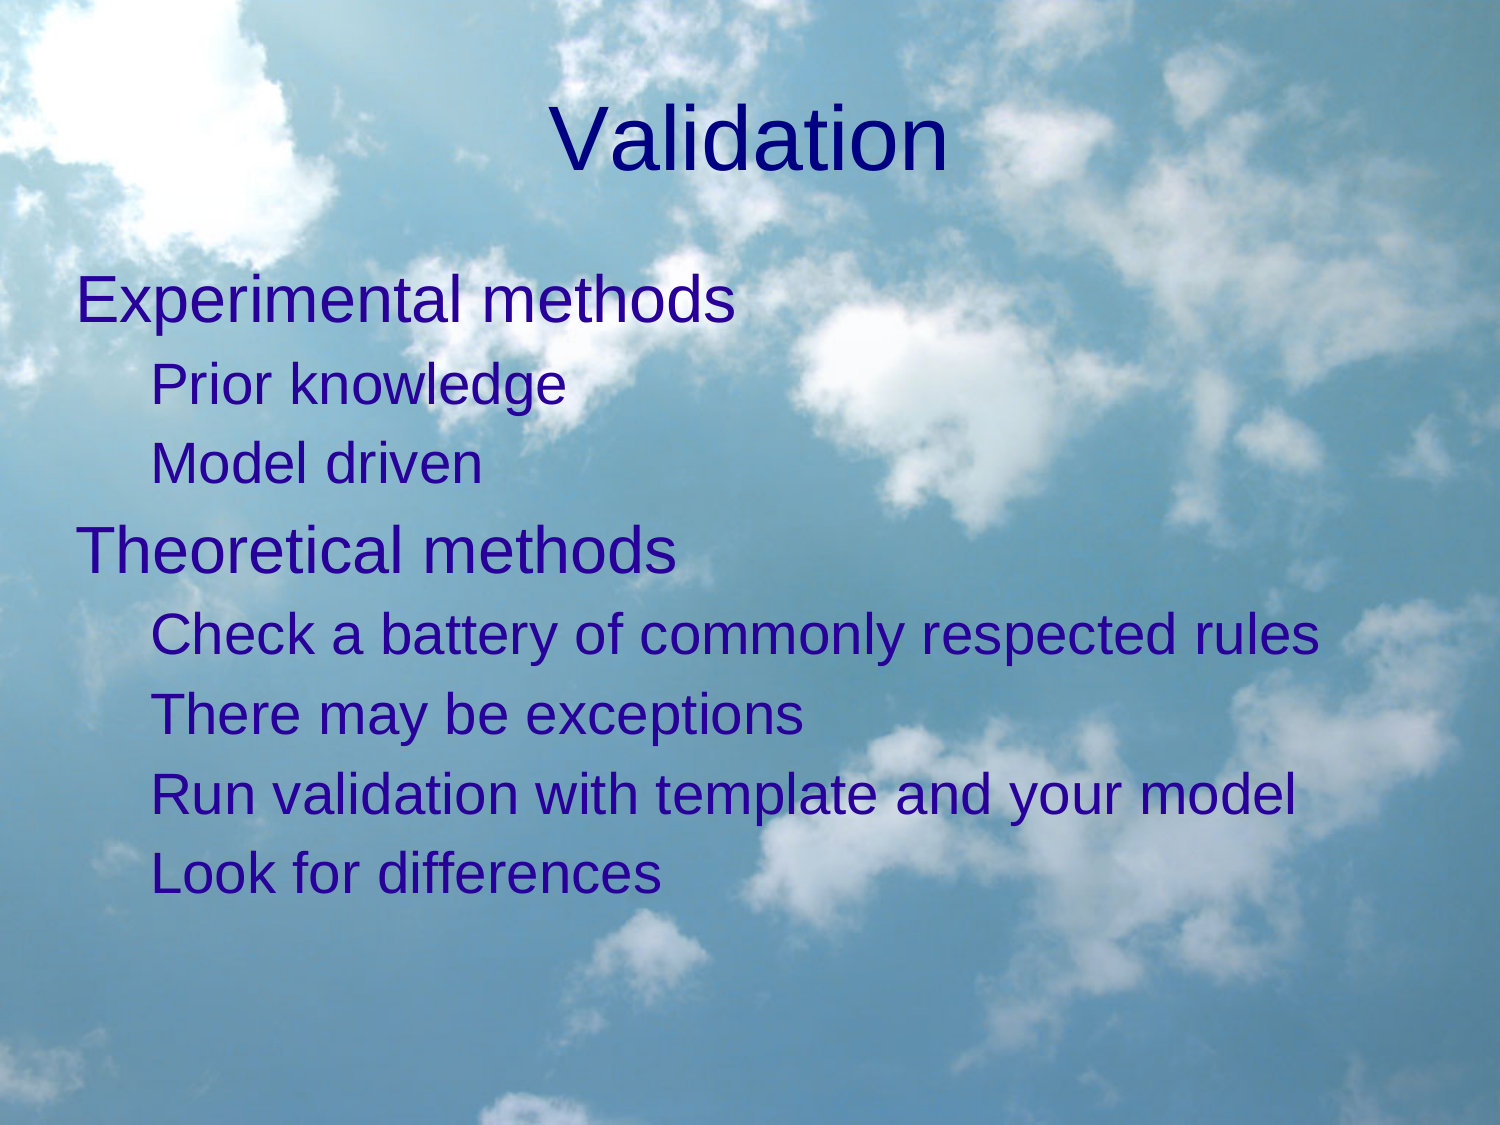

# Validation
Experimental methods
Prior knowledge
Model driven
Theoretical methods
Check a battery of commonly respected rules
There may be exceptions
Run validation with template and your model
Look for differences